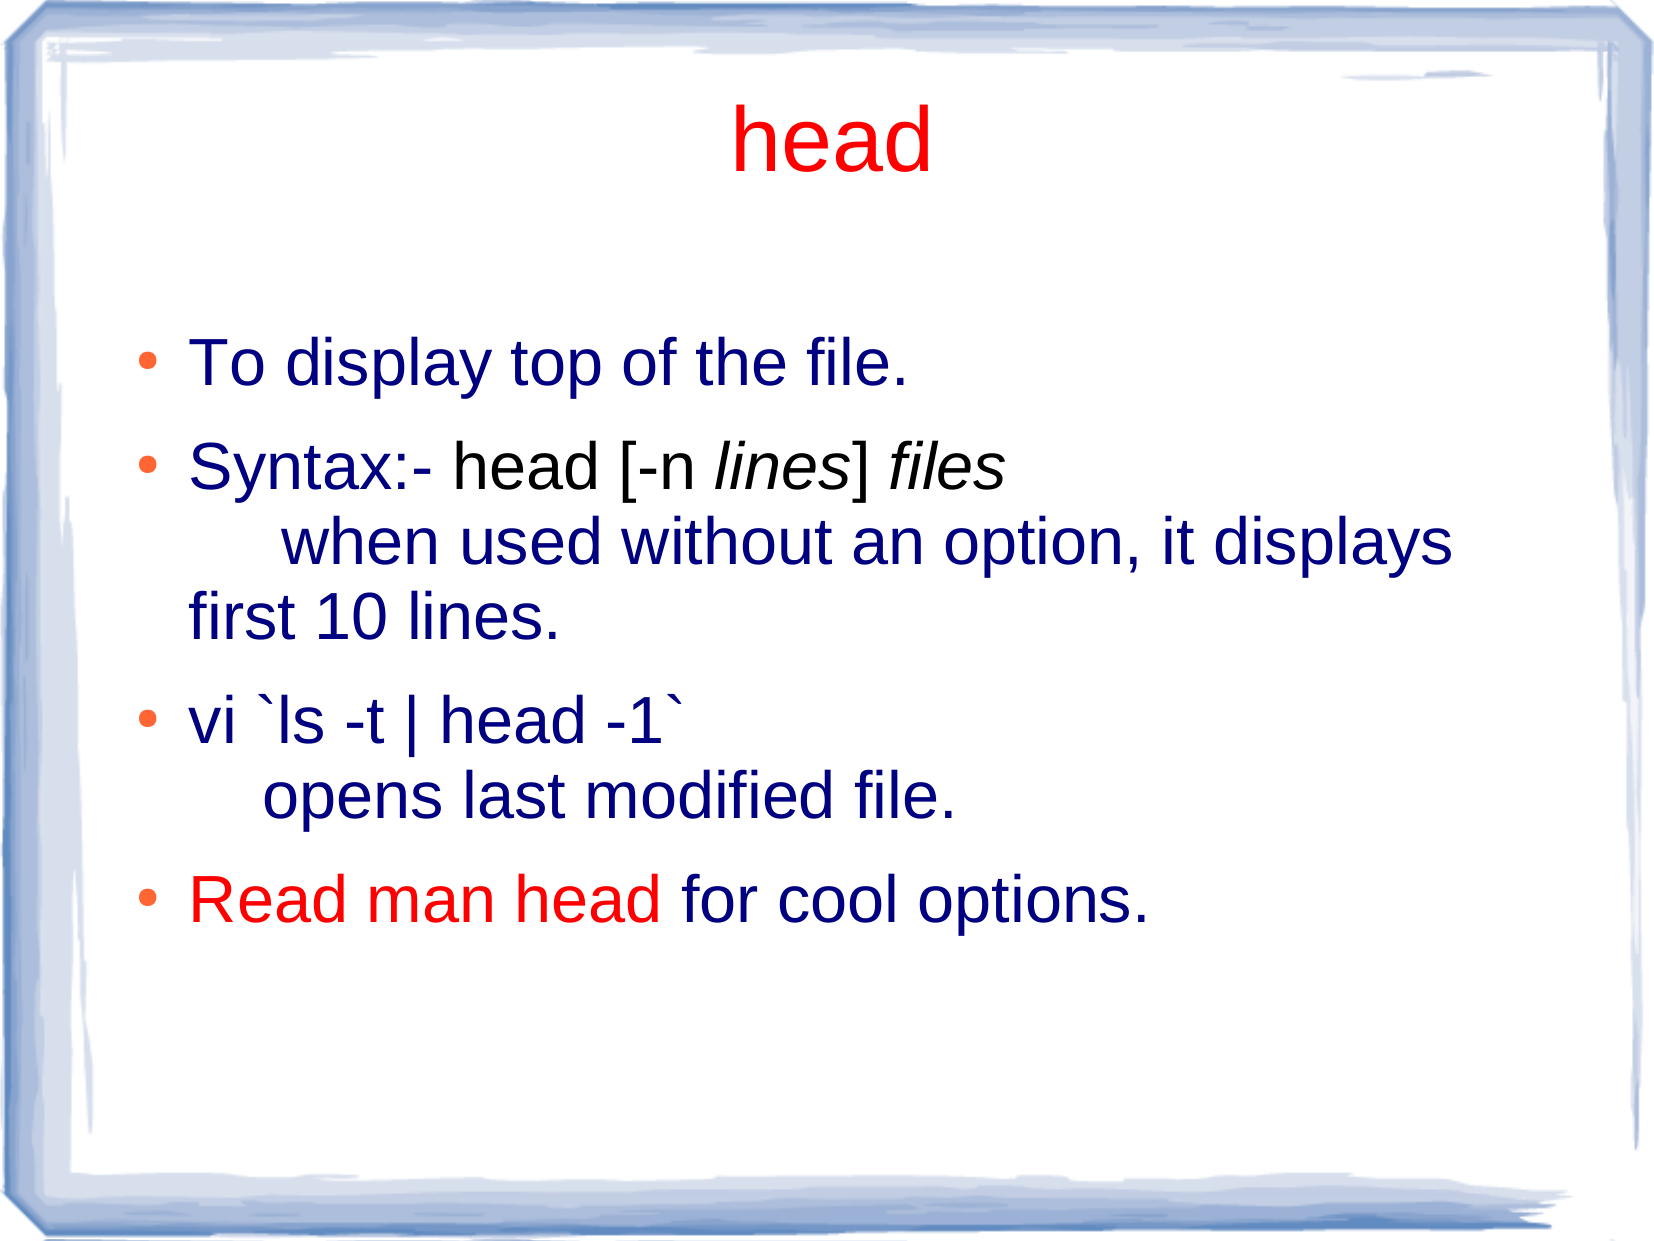

# head
To display top of the file.
Syntax:- head [-n lines] files when used without an option, it displays first 10 lines.
vi `ls -t | head -1` opens last modified file.
Read man head for cool options.